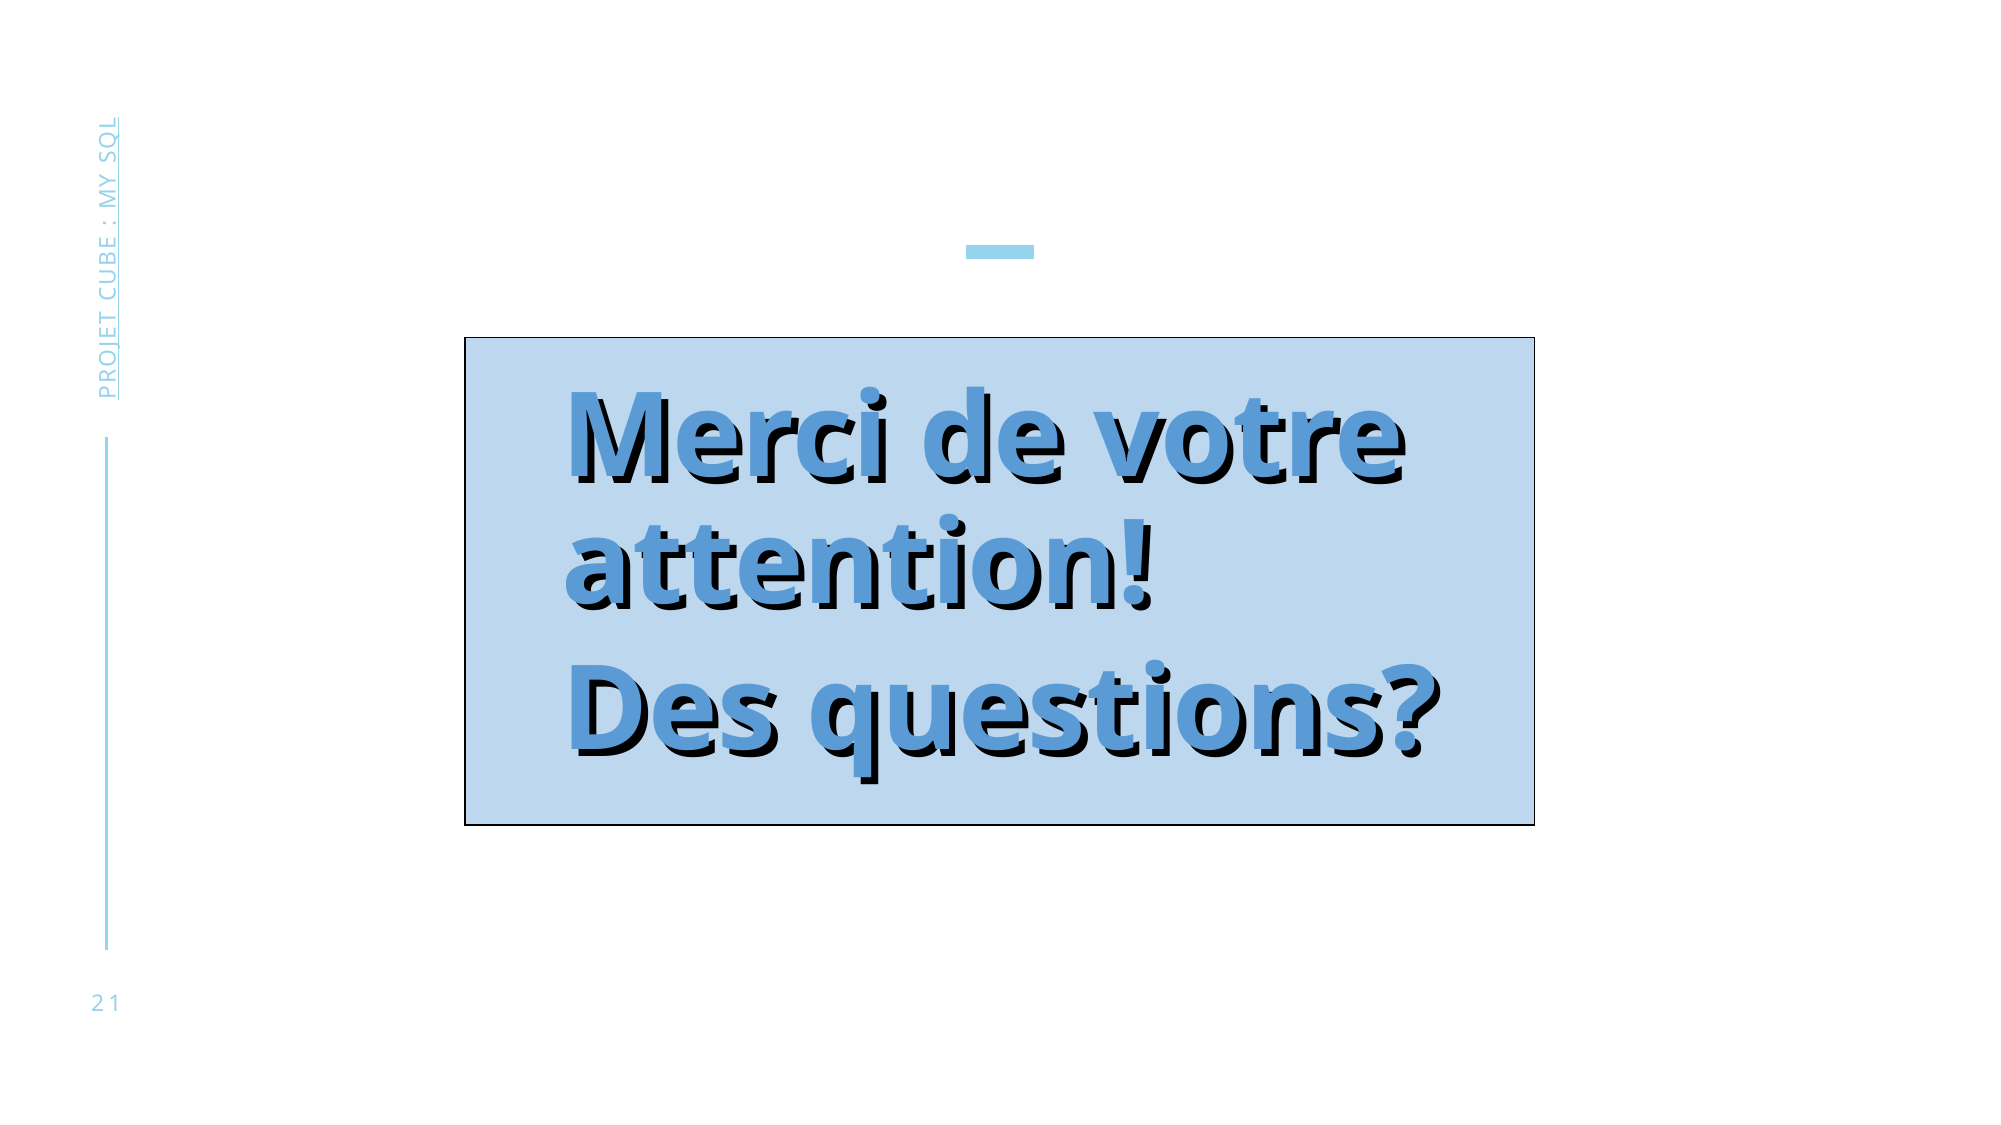

Projet cube : my sql
# Merci de votre attention!
Des questions?
21